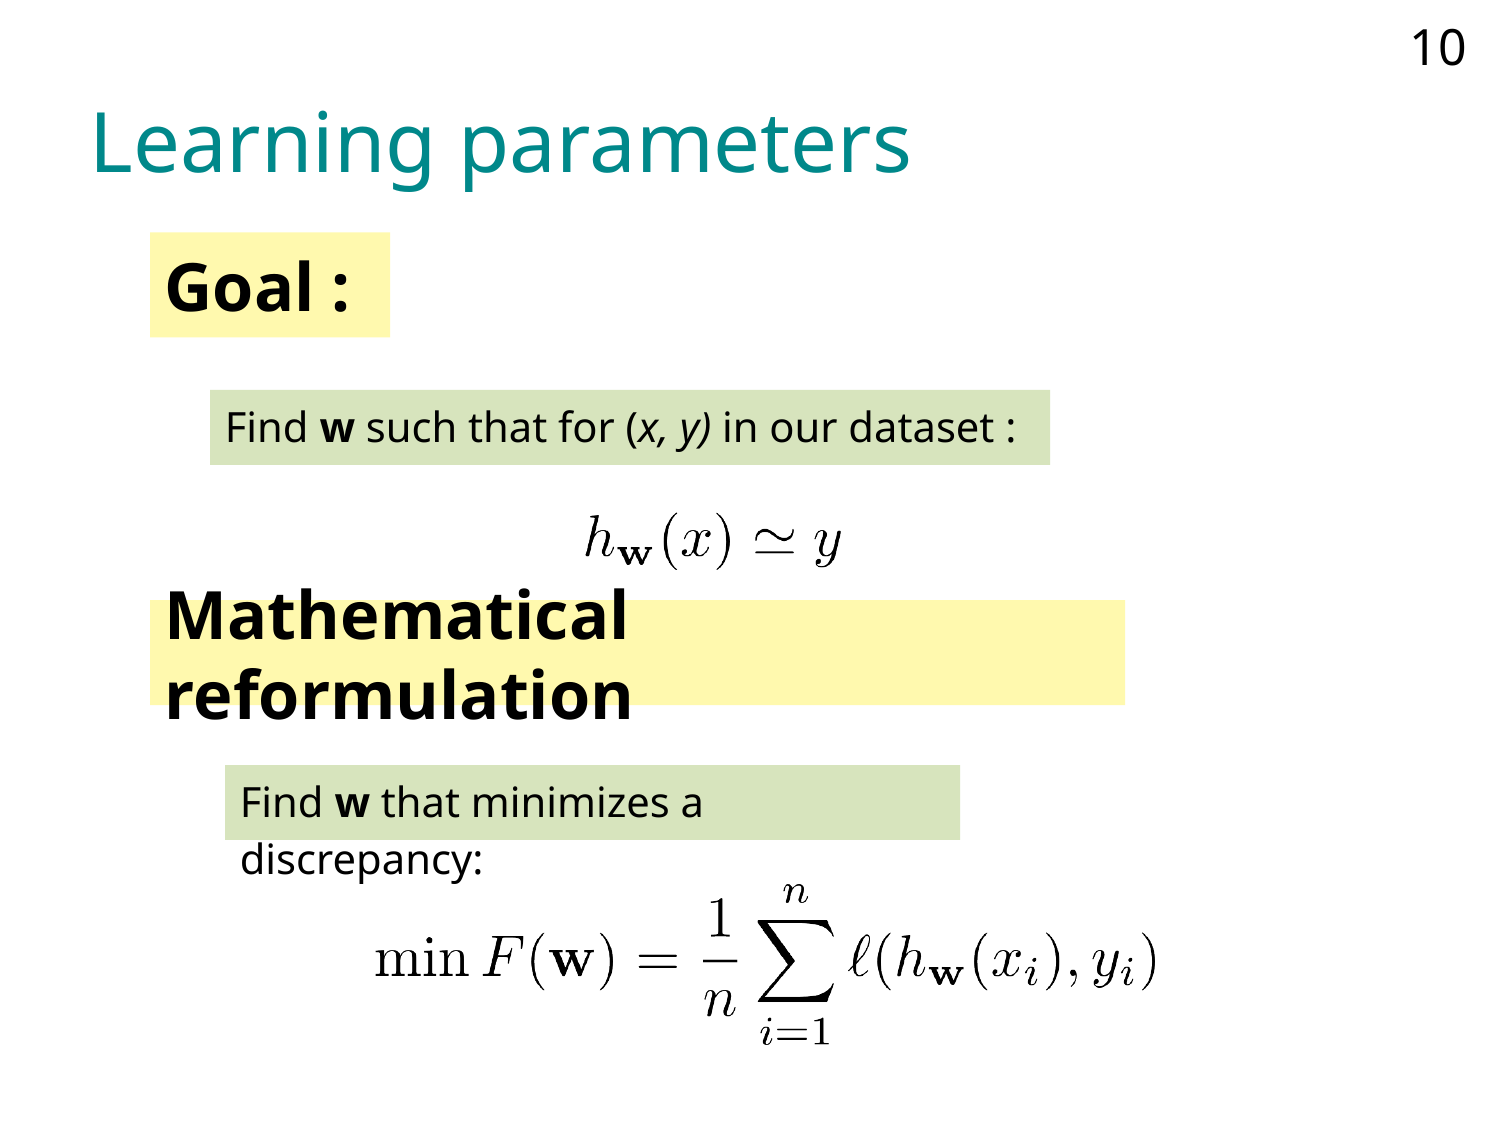

Learning parameters
Goal :
Find w such that for (x, y) in our dataset :
Mathematical reformulation
Find w that minimizes a discrepancy: